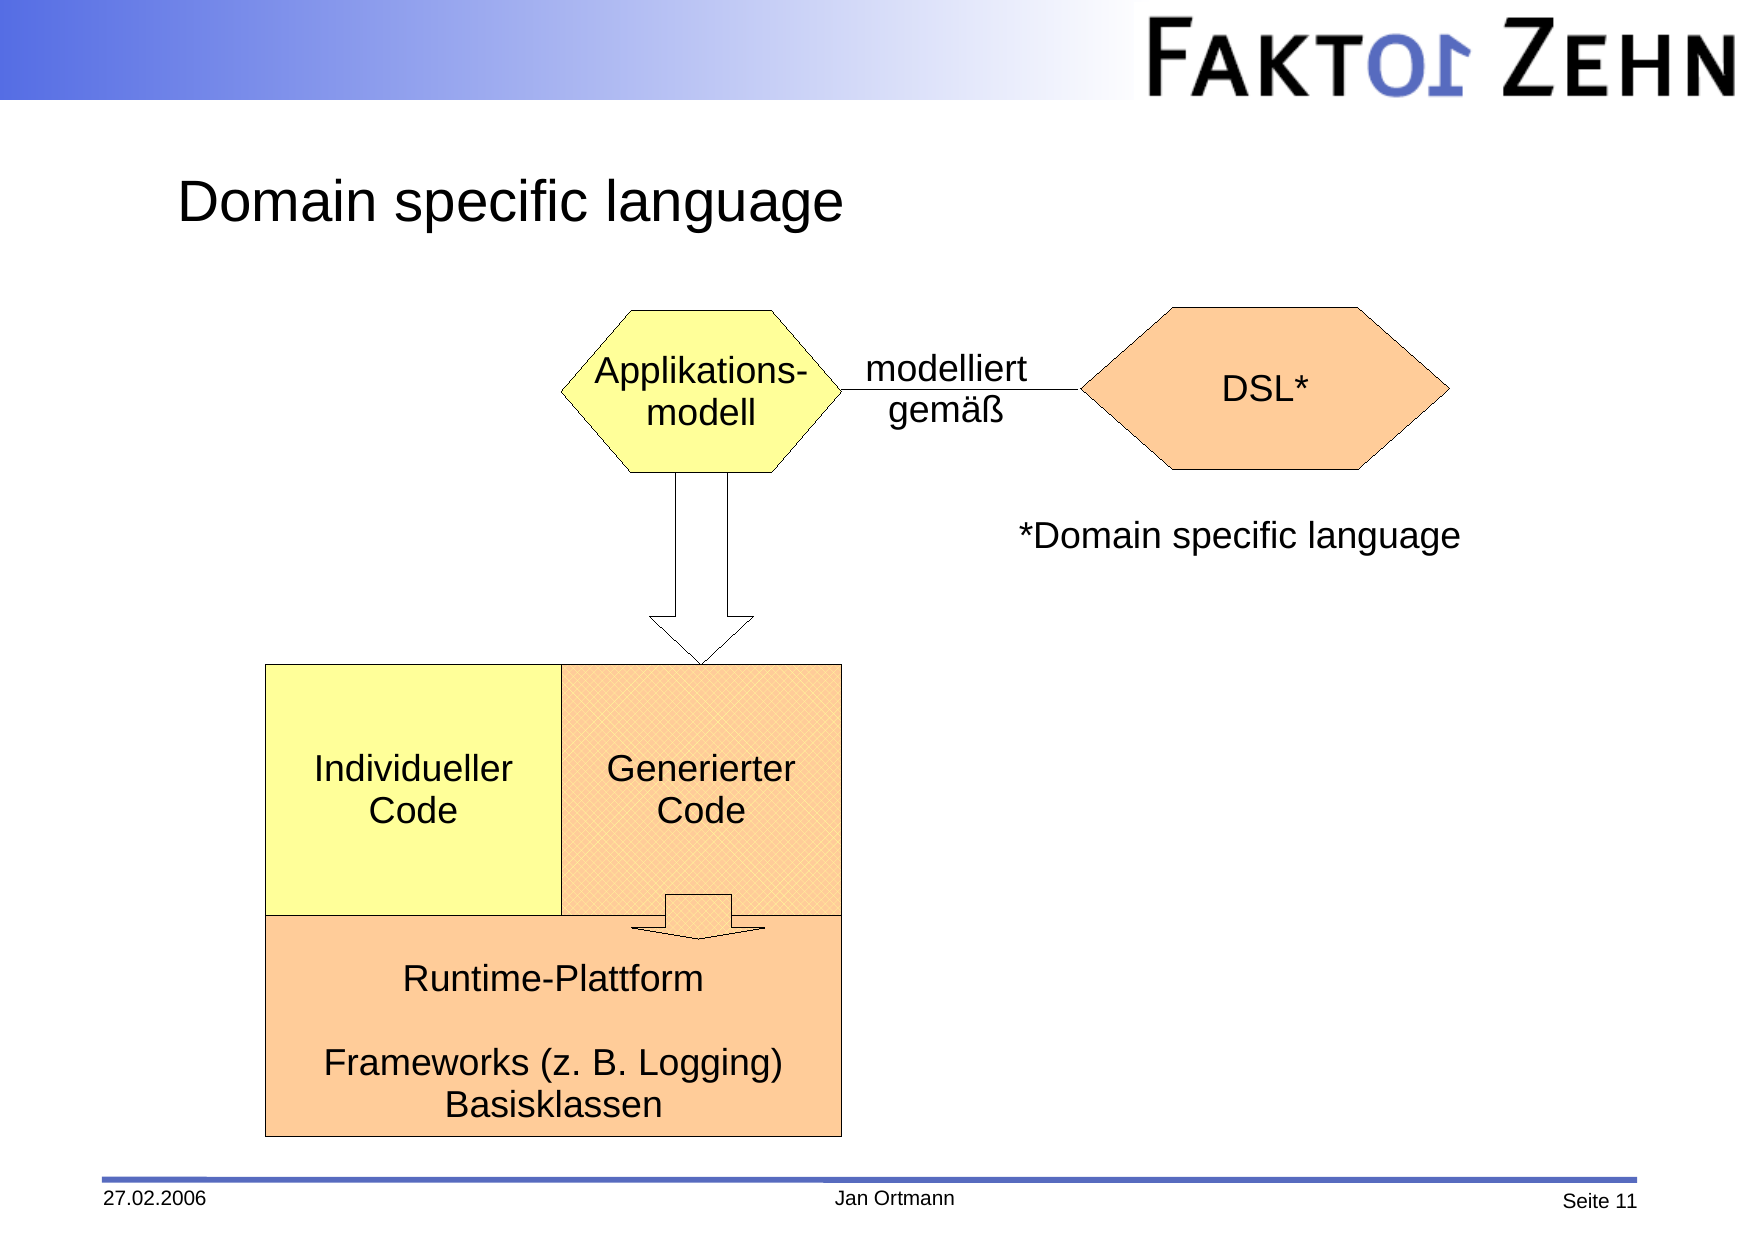

# Domain specific language
DSL*
Applikations-
modell
modelliert gemäß
*Domain specific language
Individueller
Code
Generierter
Code
Runtime-Plattform
Frameworks (z. B. Logging)
Basisklassen